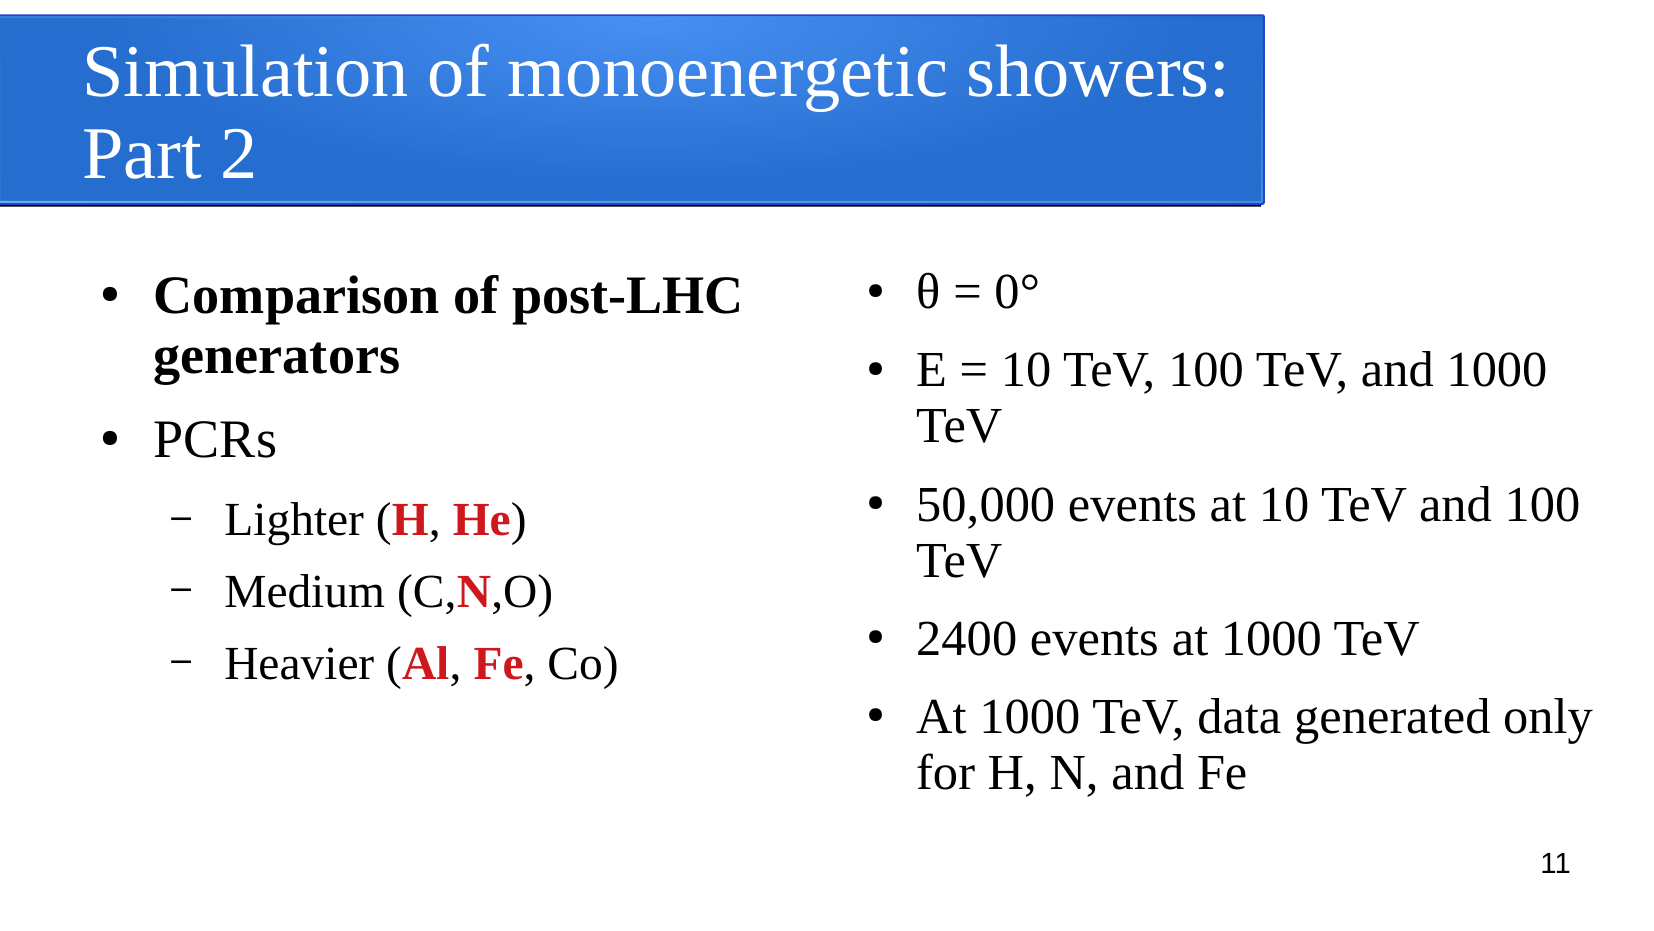

# Simulation of monoenergetic showers: Part 2
θ = 0°
E = 10 TeV, 100 TeV, and 1000 TeV
50,000 events at 10 TeV and 100 TeV
2400 events at 1000 TeV
At 1000 TeV, data generated only for H, N, and Fe
Comparison of post-LHC generators
PCRs
Lighter (H, He)
Medium (C,N,O)
Heavier (Al, Fe, Co)